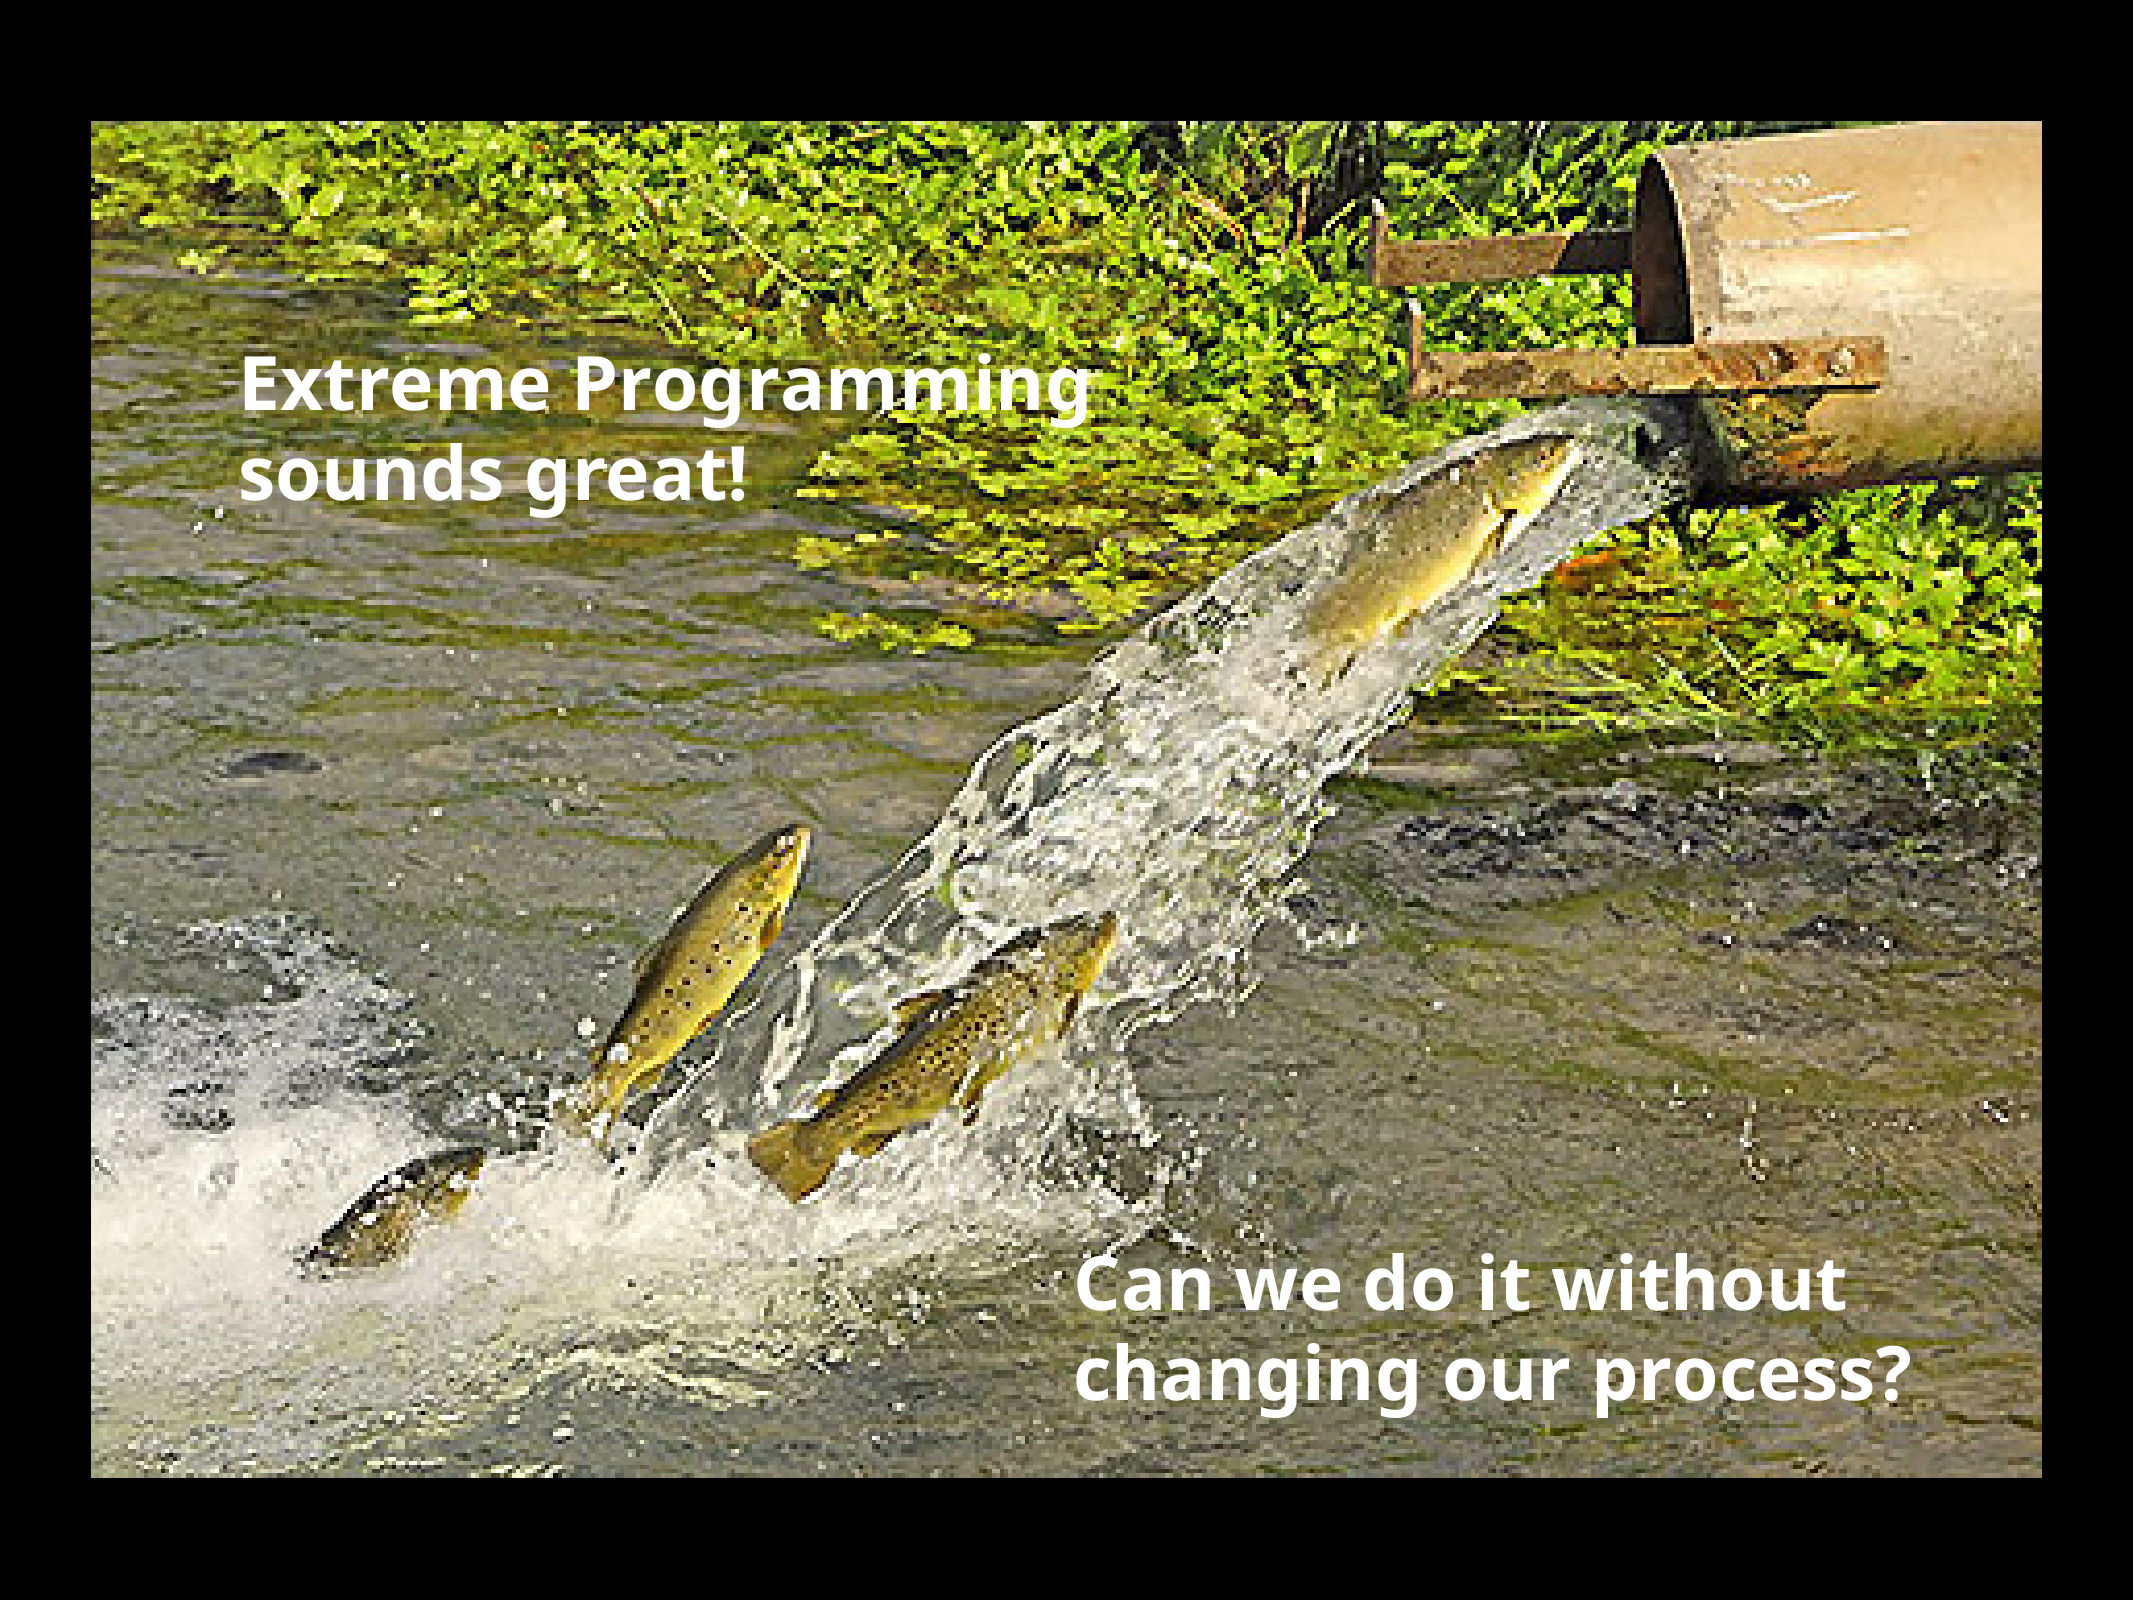

Extreme Programming
sounds great!
Can we do it without
changing our process?